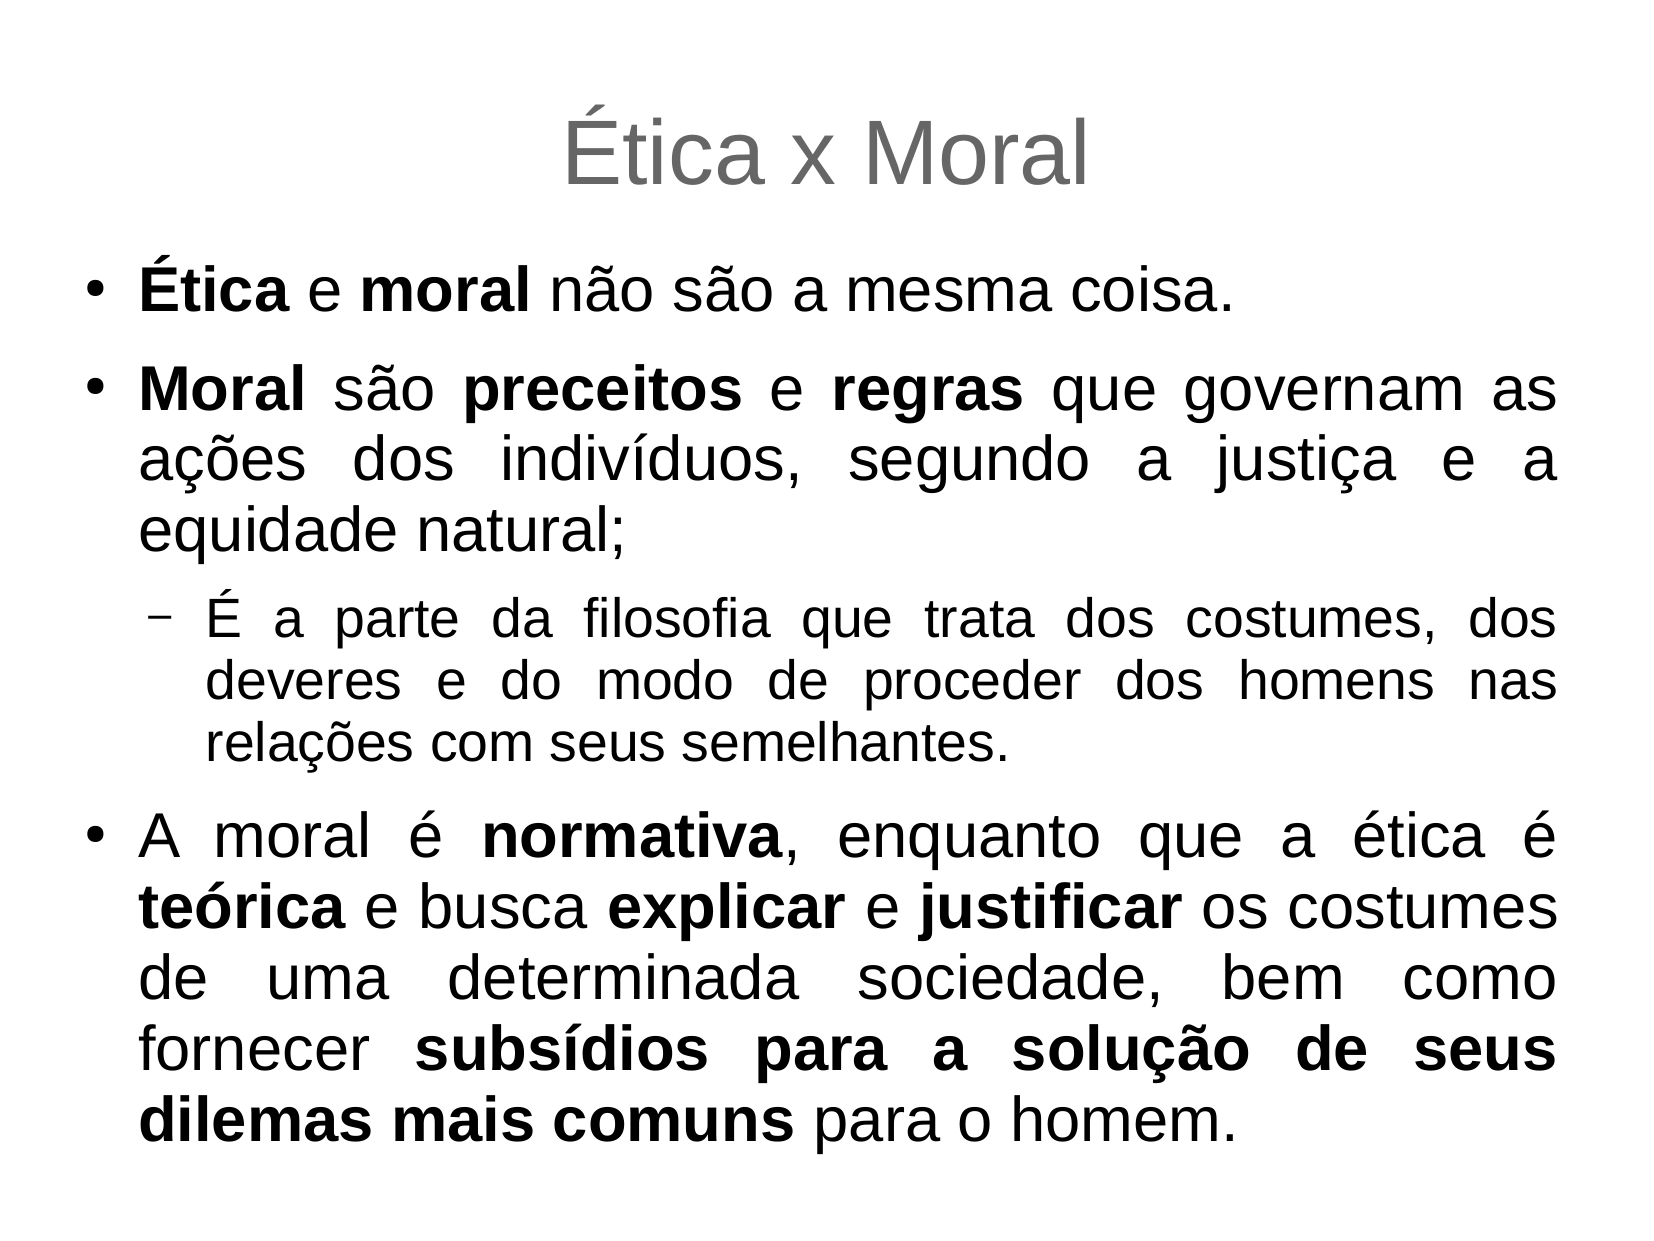

# Ética x Moral
Ética e moral não são a mesma coisa.
Moral são preceitos e regras que governam as ações dos indivíduos, segundo a justiça e a equidade natural;
É a parte da filosofia que trata dos costumes, dos deveres e do modo de proceder dos homens nas relações com seus semelhantes.
A moral é normativa, enquanto que a ética é teórica e busca explicar e justificar os costumes de uma determinada sociedade, bem como fornecer subsídios para a solução de seus dilemas mais comuns para o homem.